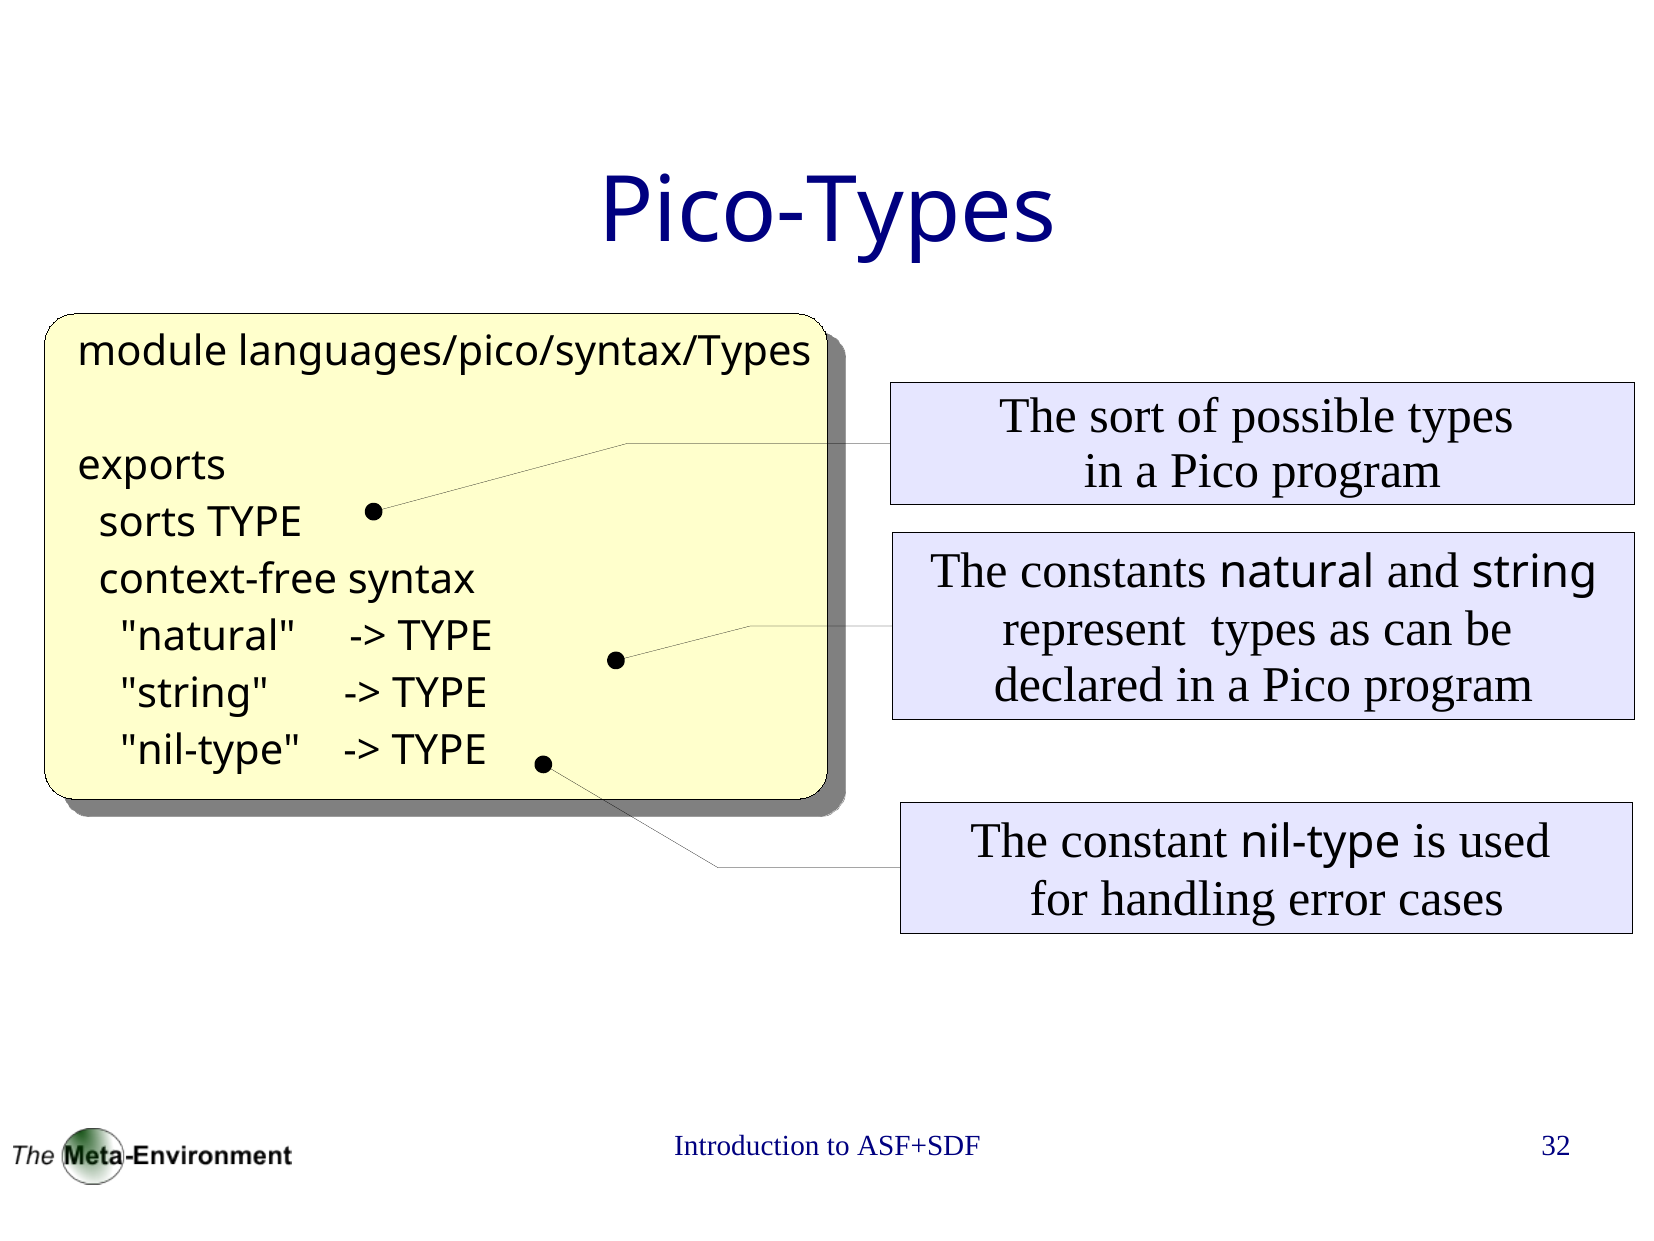

# Pico-Types
module languages/pico/syntax/Types
exports
 sorts TYPE
 context-free syntax
 "natural" -> TYPE
 "string" -> TYPE
 "nil-type" -> TYPE
32